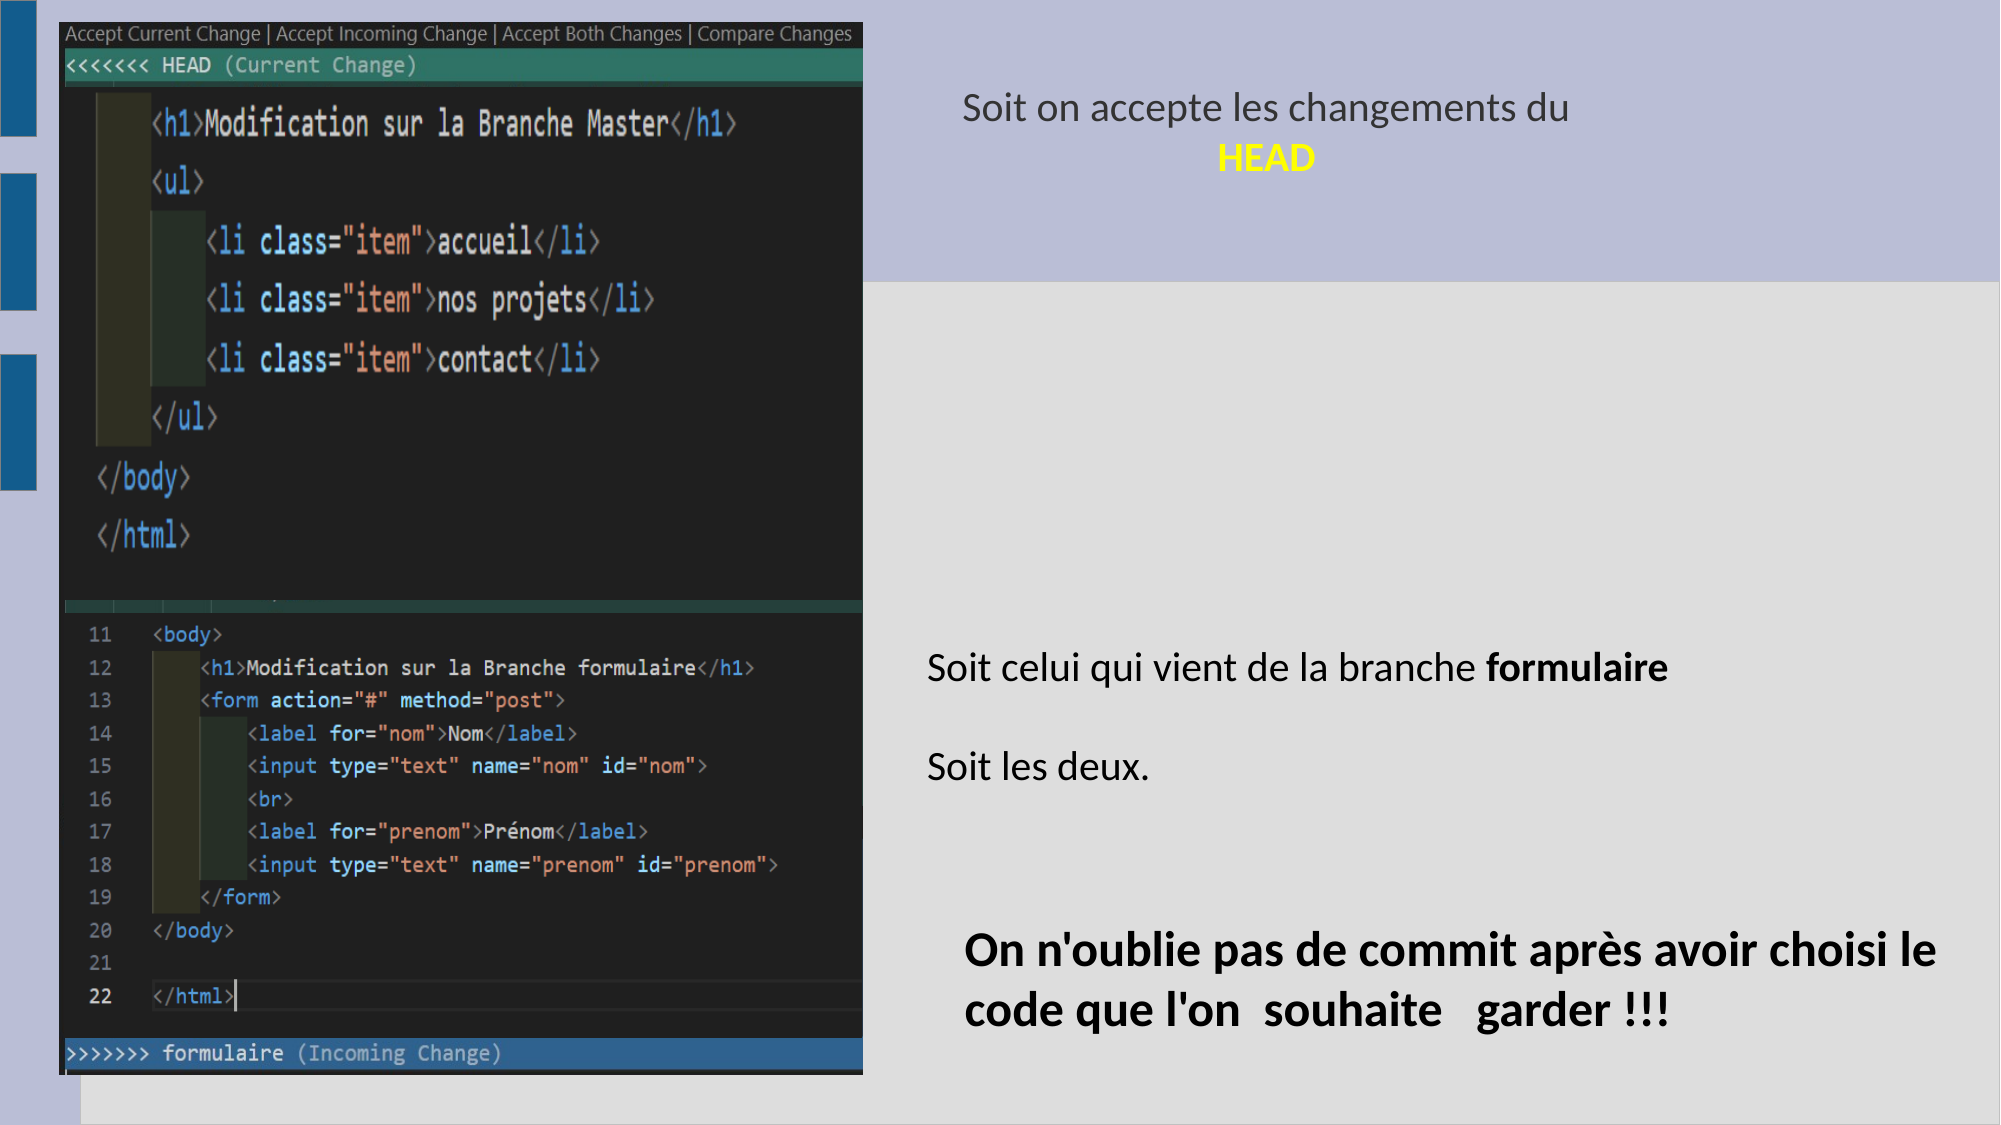

# Soit on accepte les changements du HEAD
Soit celui qui vient de la branche formulaire
Soit les deux.
On n'oublie pas de commit après avoir choisi le code que l'on souhaite garder !!!